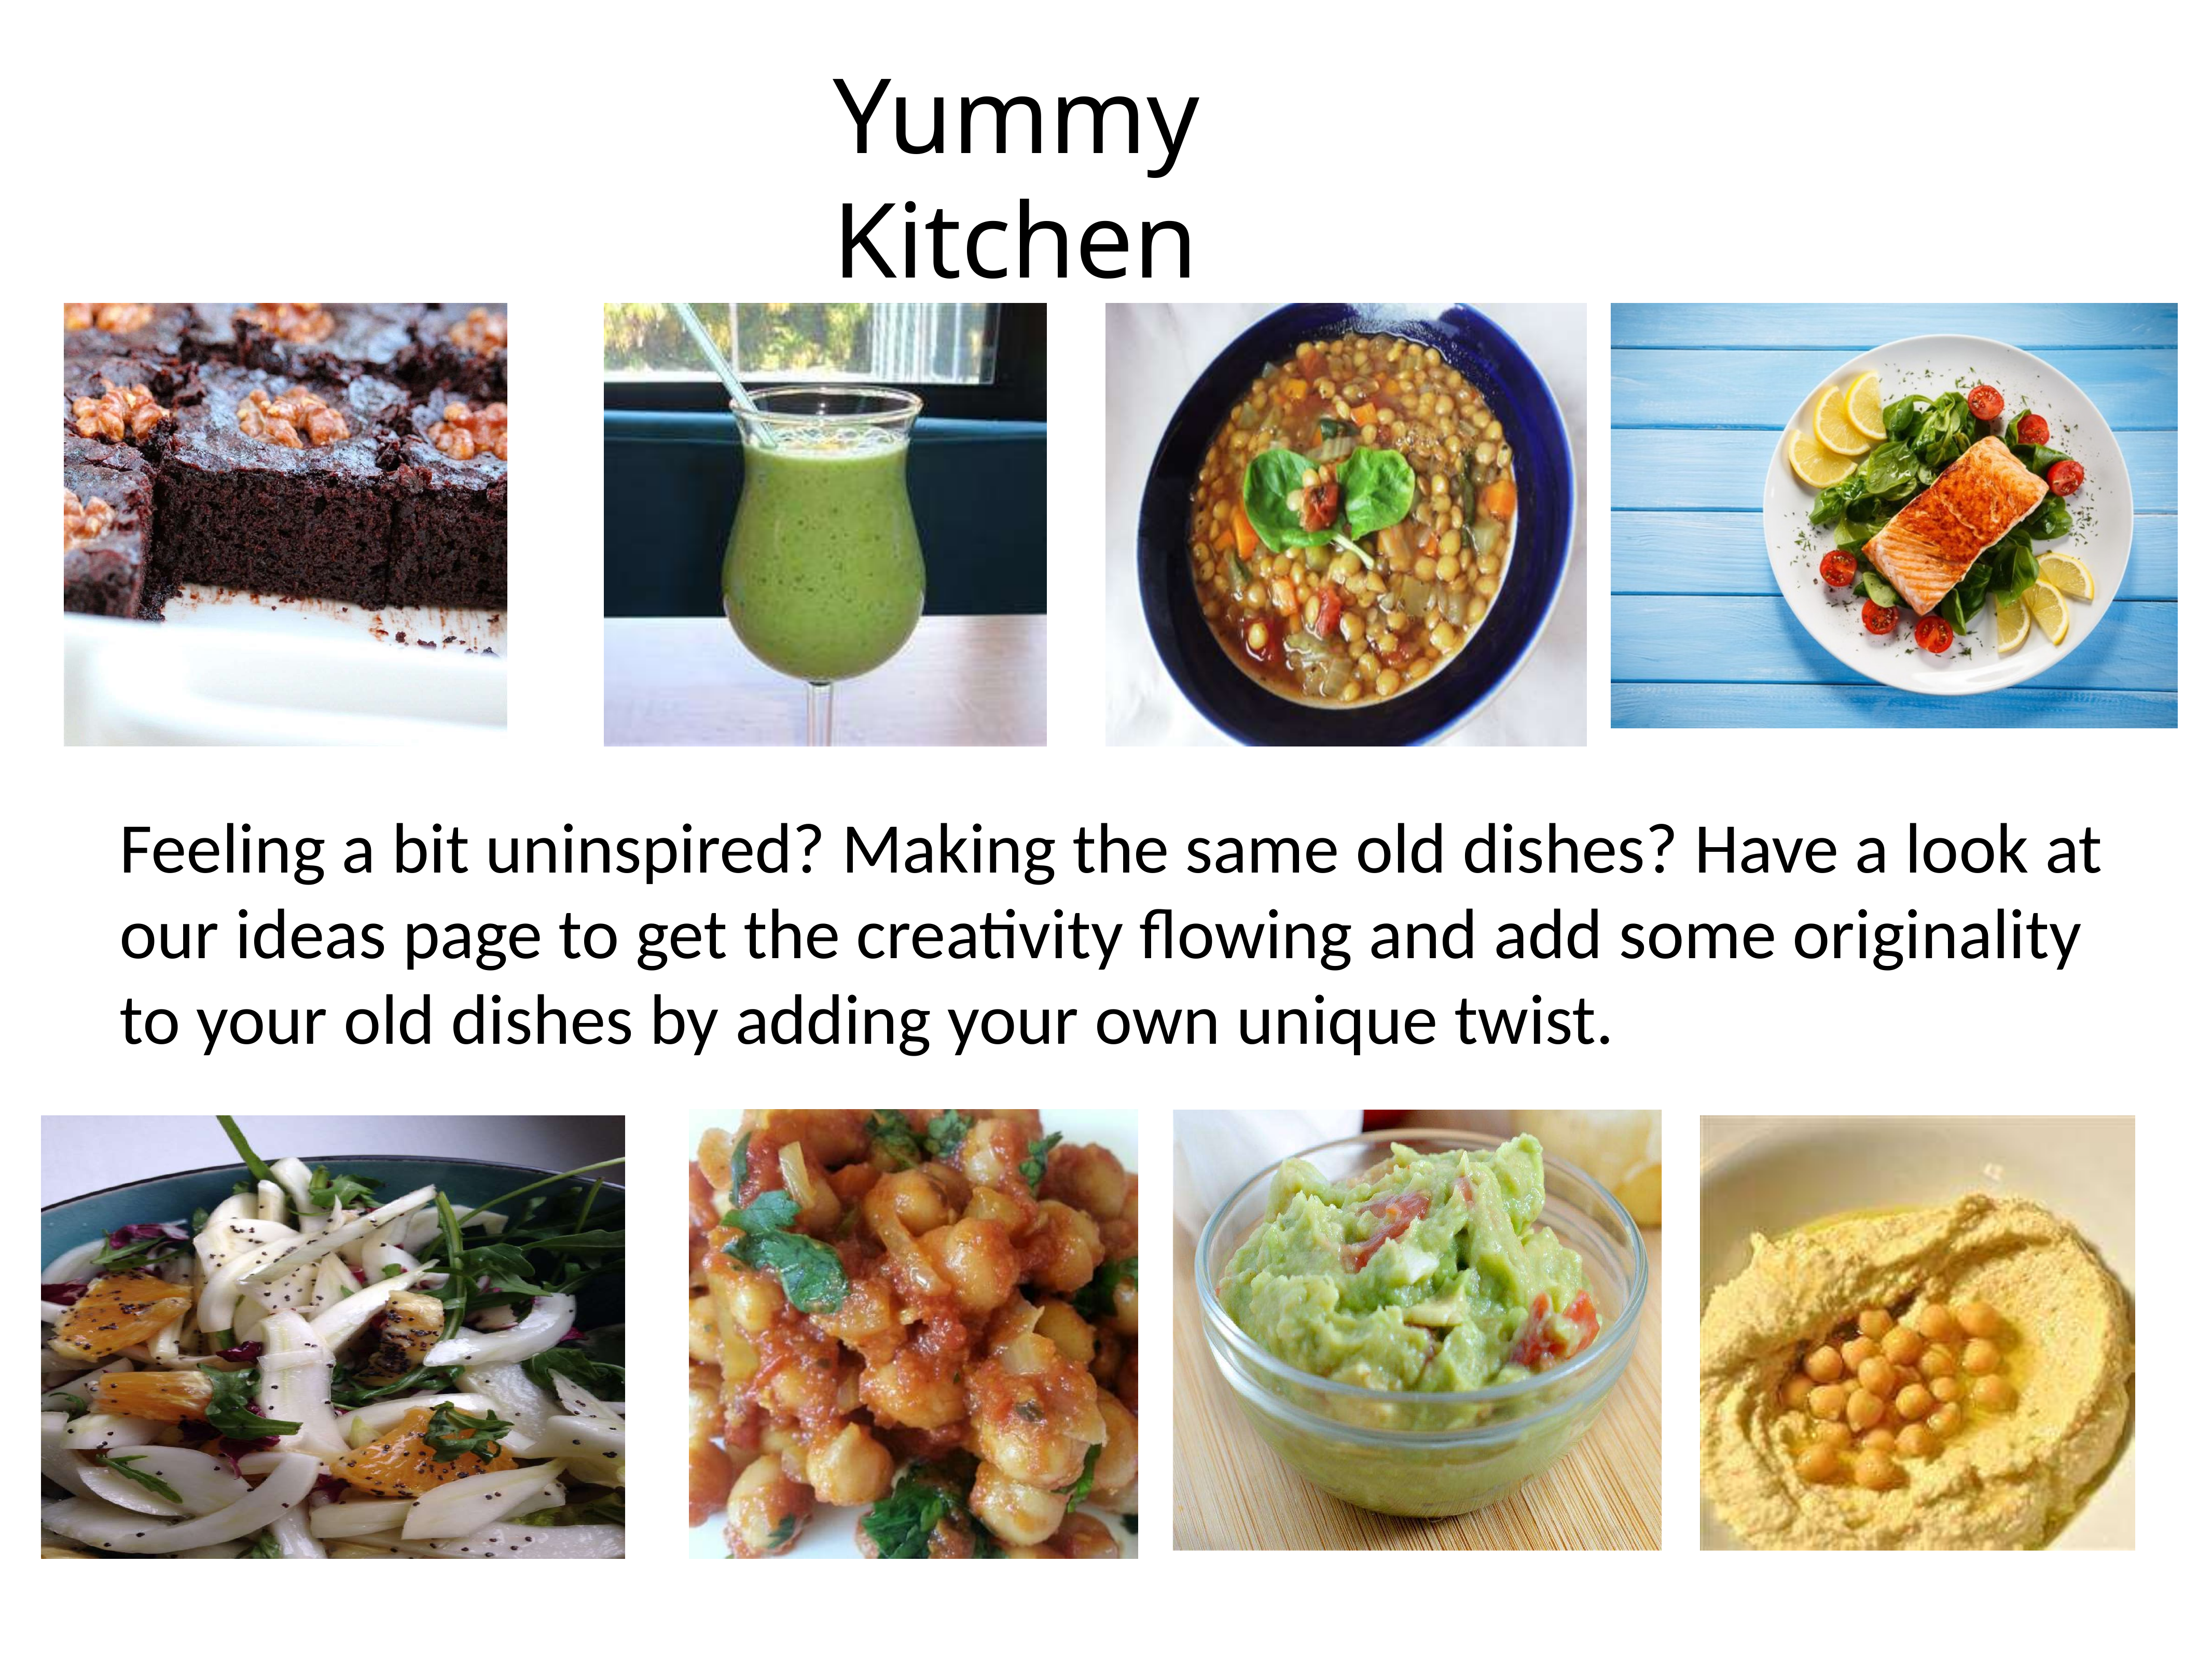

Yummy Kitchen
Feeling a bit uninspired? Making the same old dishes? Have a look at our ideas page to get the creativity flowing and add some originality to your old dishes by adding your own unique twist.